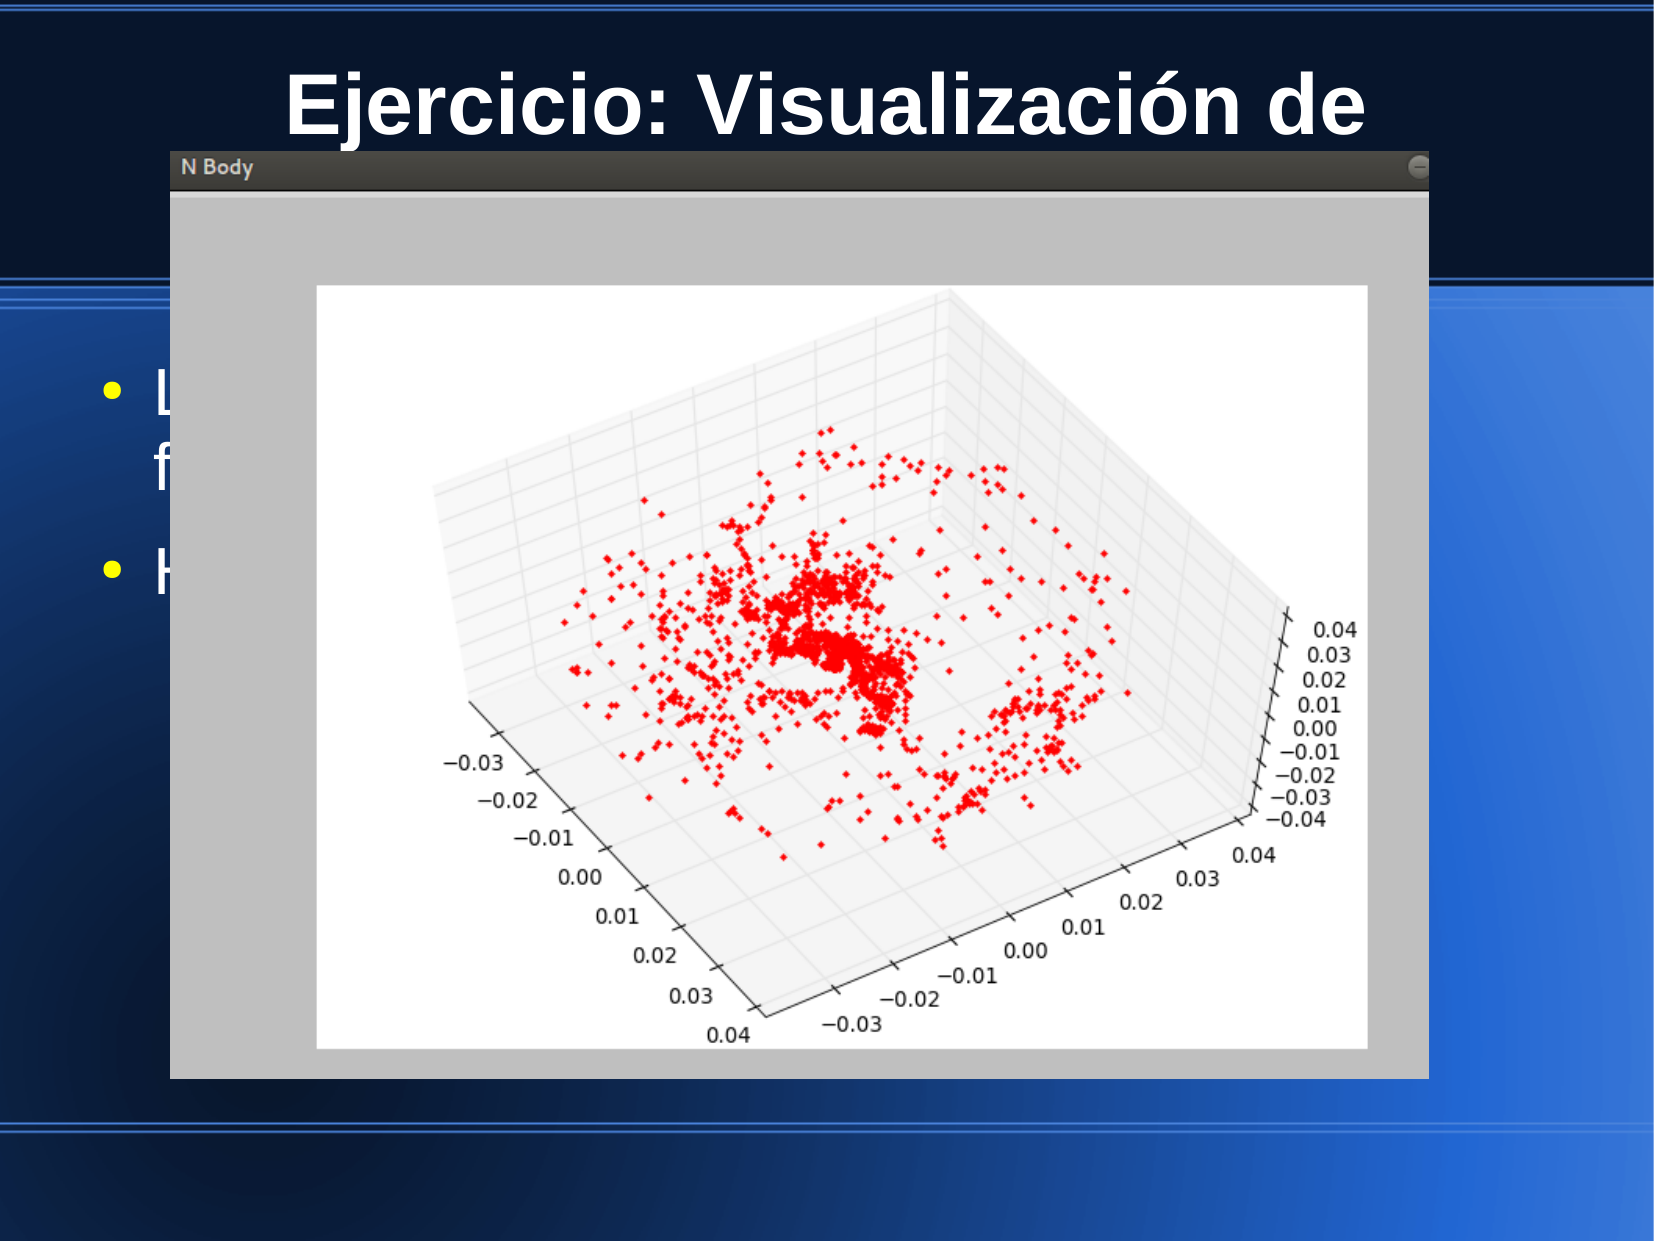

# Ejercicio: Visualización de partículas
Lea el archivo a una matriz de numpy (tip: función numpy.loadtxt ).
Haga un plot 3D de los datos.